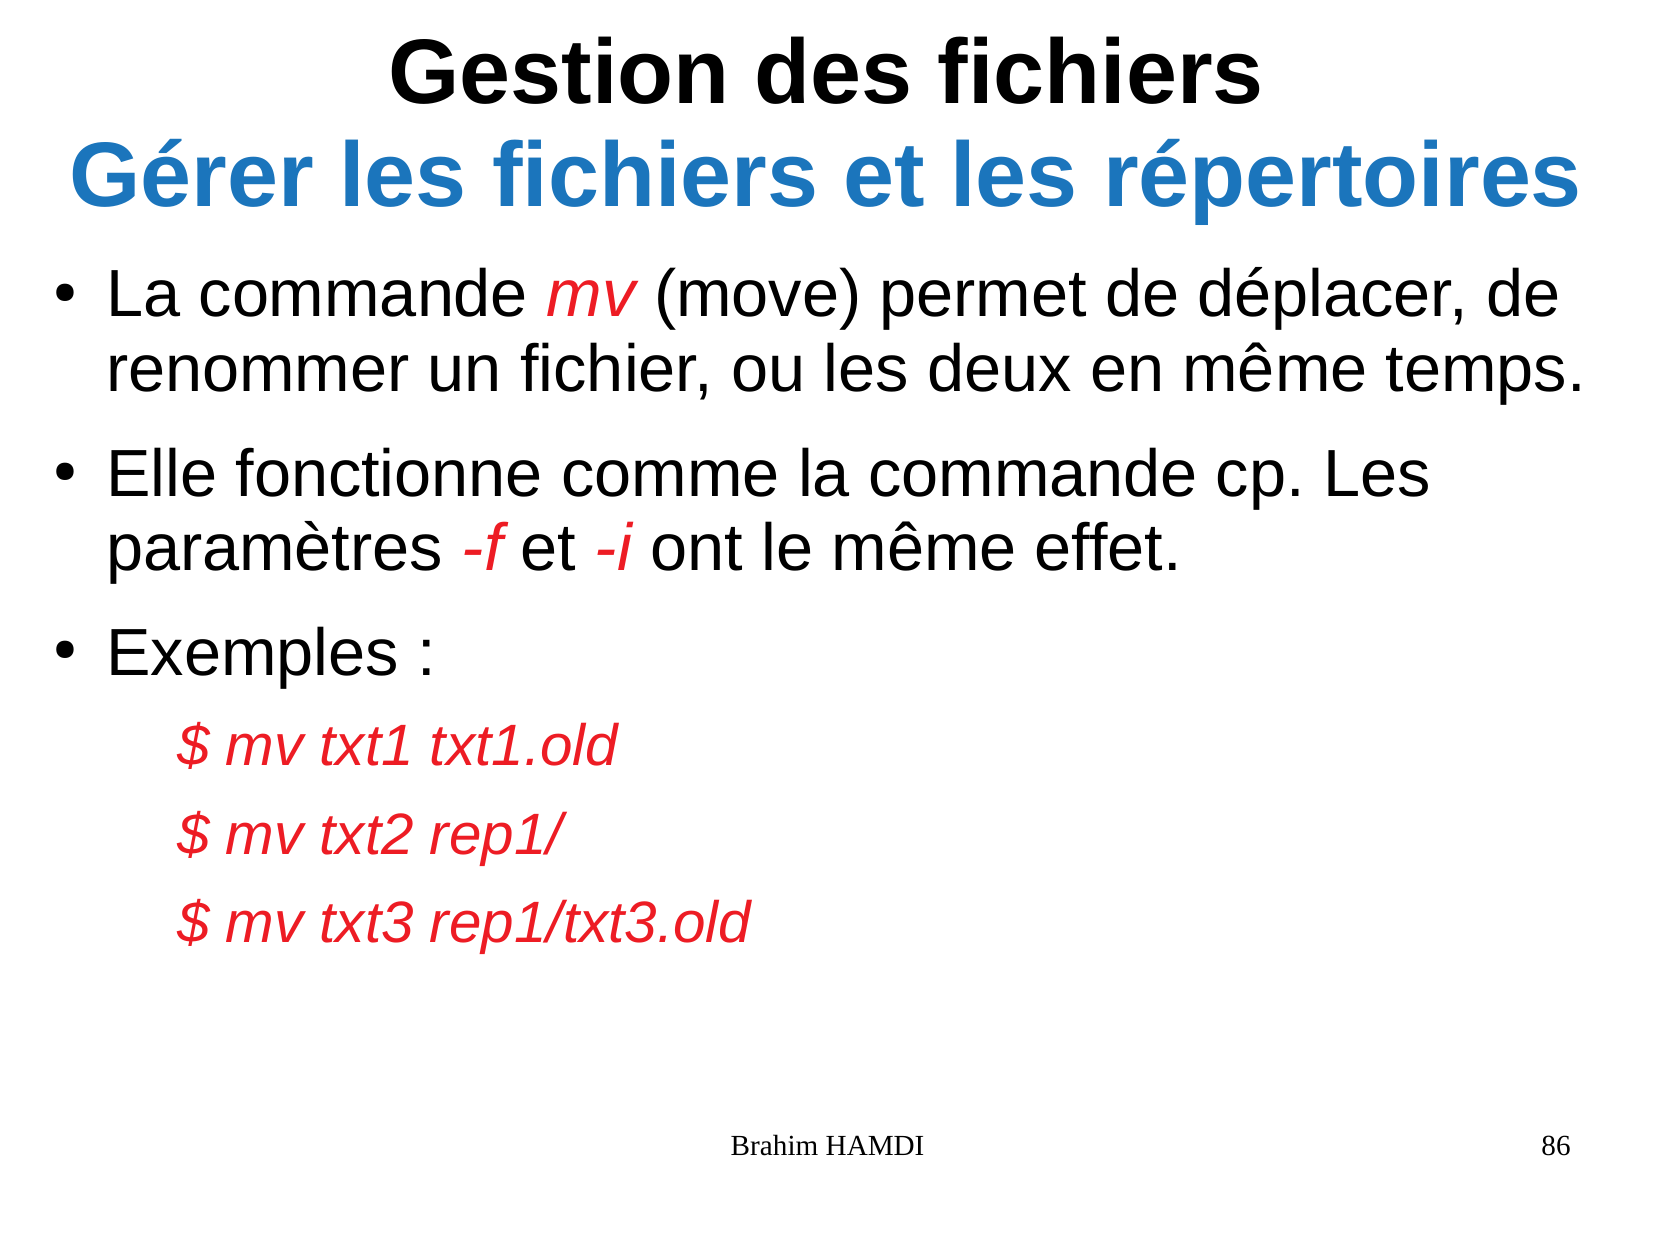

# Gestion des fichiers Gérer les fichiers et les répertoires
La commande mv (move) permet de déplacer, de renommer un fichier, ou les deux en même temps.
Elle fonctionne comme la commande cp. Les paramètres -f et -i ont le même effet.
Exemples :
$ mv txt1 txt1.old
$ mv txt2 rep1/
$ mv txt3 rep1/txt3.old
Brahim HAMDI
86